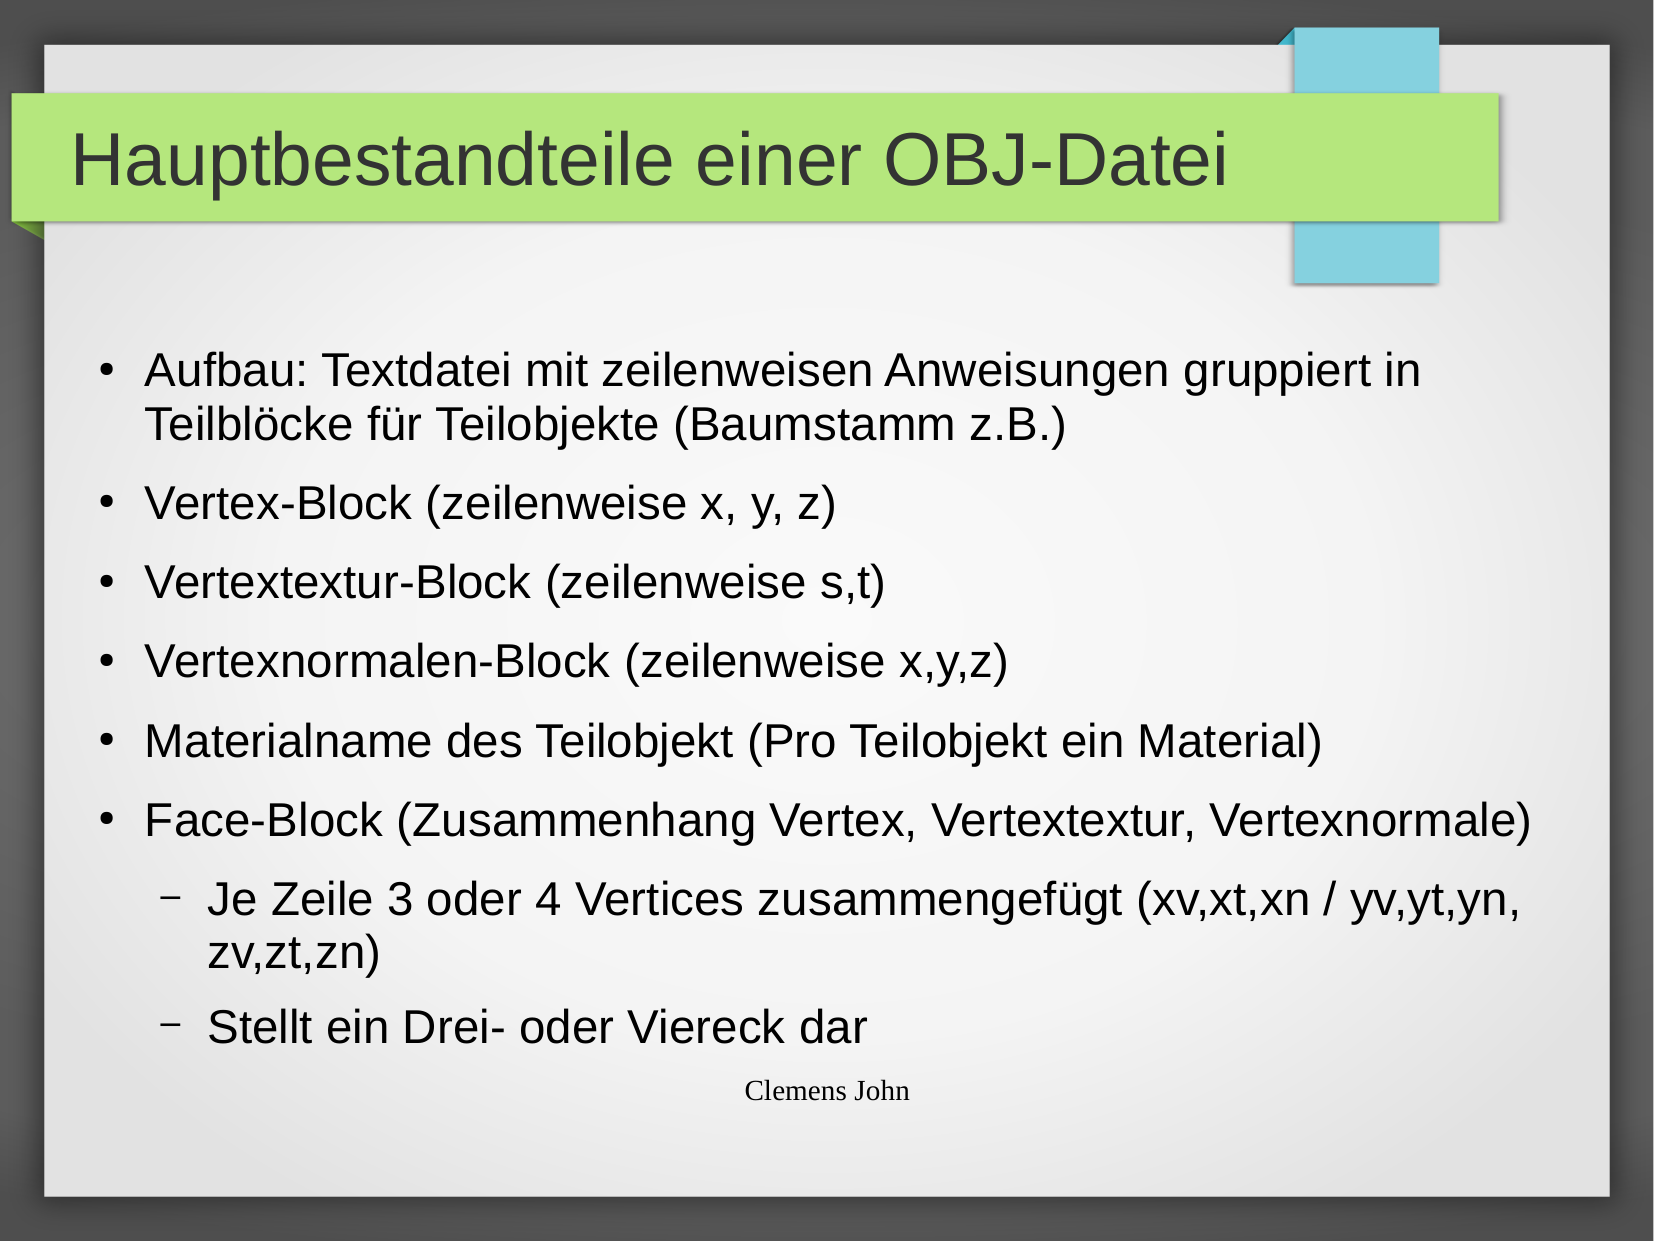

# Hauptbestandteile einer OBJ-Datei
Aufbau: Textdatei mit zeilenweisen Anweisungen gruppiert in Teilblöcke für Teilobjekte (Baumstamm z.B.)
Vertex-Block (zeilenweise x, y, z)
Vertextextur-Block (zeilenweise s,t)
Vertexnormalen-Block (zeilenweise x,y,z)
Materialname des Teilobjekt (Pro Teilobjekt ein Material)
Face-Block (Zusammenhang Vertex, Vertextextur, Vertexnormale)
Je Zeile 3 oder 4 Vertices zusammengefügt (xv,xt,xn / yv,yt,yn, zv,zt,zn)
Stellt ein Drei- oder Viereck dar